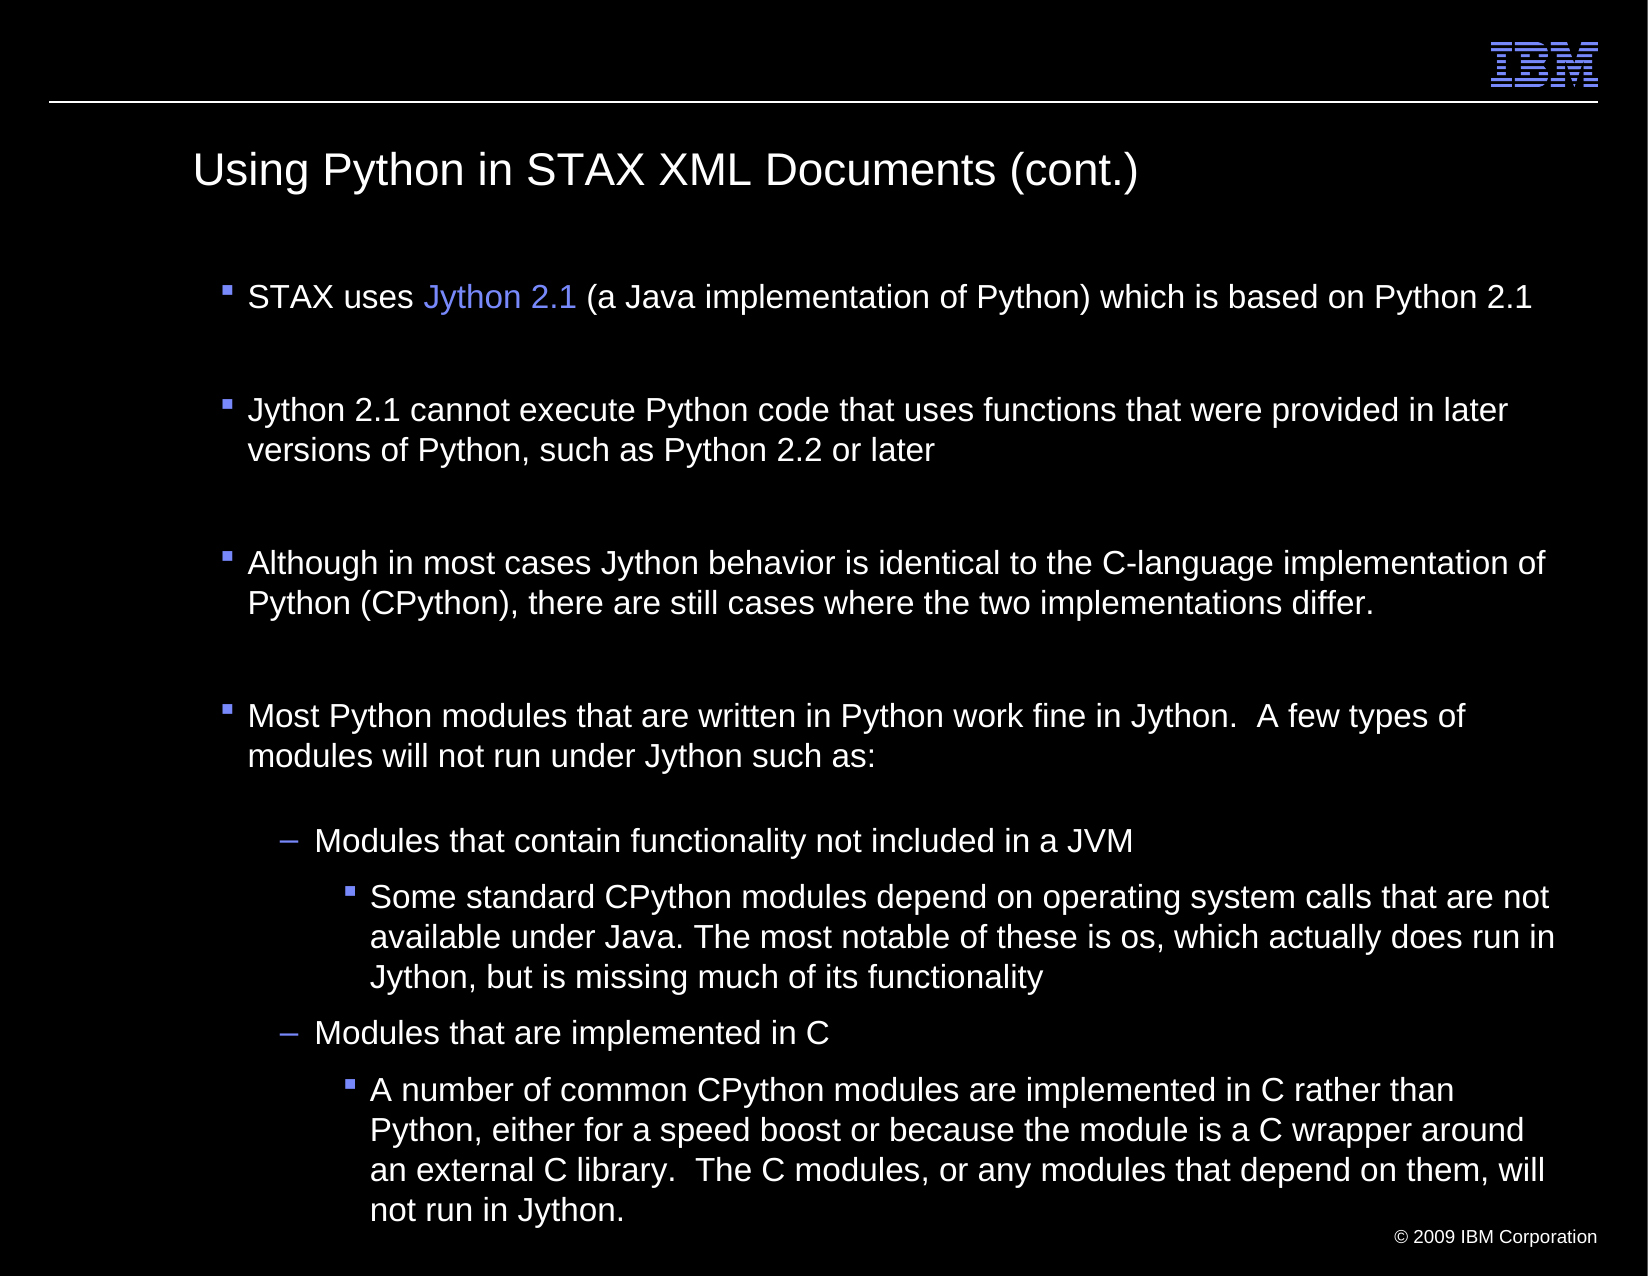

# Using Python in STAX XML Documents (cont.)
STAX uses Jython 2.1 (a Java implementation of Python) which is based on Python 2.1
Jython 2.1 cannot execute Python code that uses functions that were provided in later versions of Python, such as Python 2.2 or later
Although in most cases Jython behavior is identical to the C-language implementation of Python (CPython), there are still cases where the two implementations differ.
Most Python modules that are written in Python work fine in Jython. A few types of modules will not run under Jython such as:
Modules that contain functionality not included in a JVM
Some standard CPython modules depend on operating system calls that are not available under Java. The most notable of these is os, which actually does run in Jython, but is missing much of its functionality
Modules that are implemented in C
A number of common CPython modules are implemented in C rather than Python, either for a speed boost or because the module is a C wrapper around an external C library. The C modules, or any modules that depend on them, will not run in Jython.